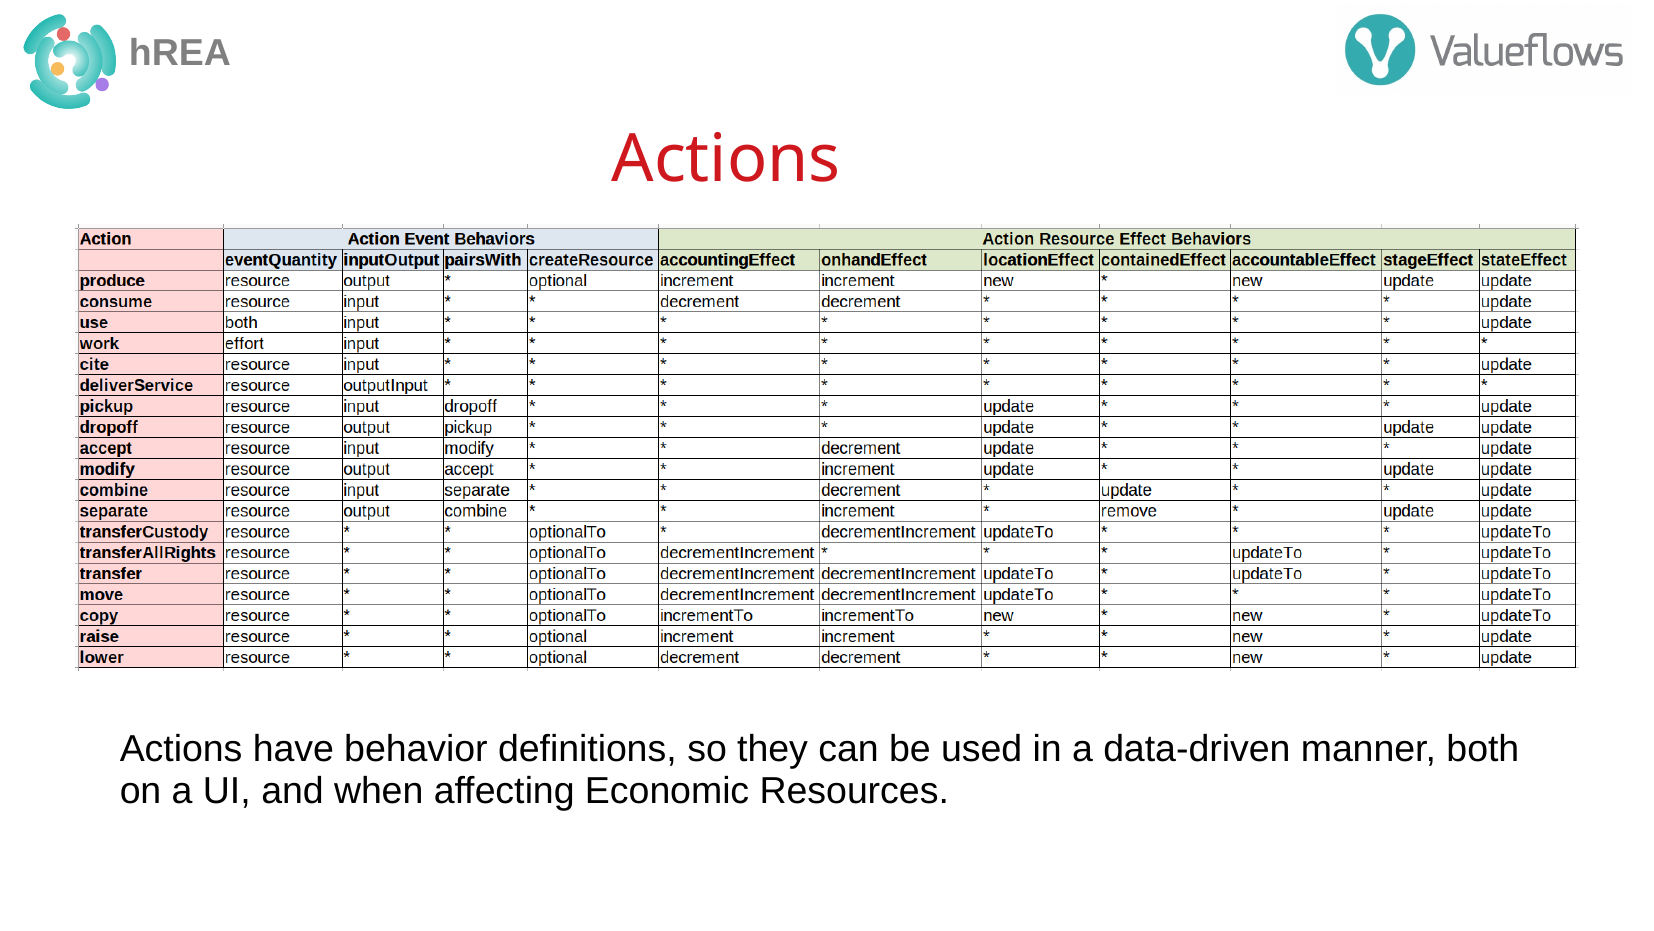

hREA
Actions
Actions have behavior definitions, so they can be used in a data-driven manner, both on a UI, and when affecting Economic Resources.